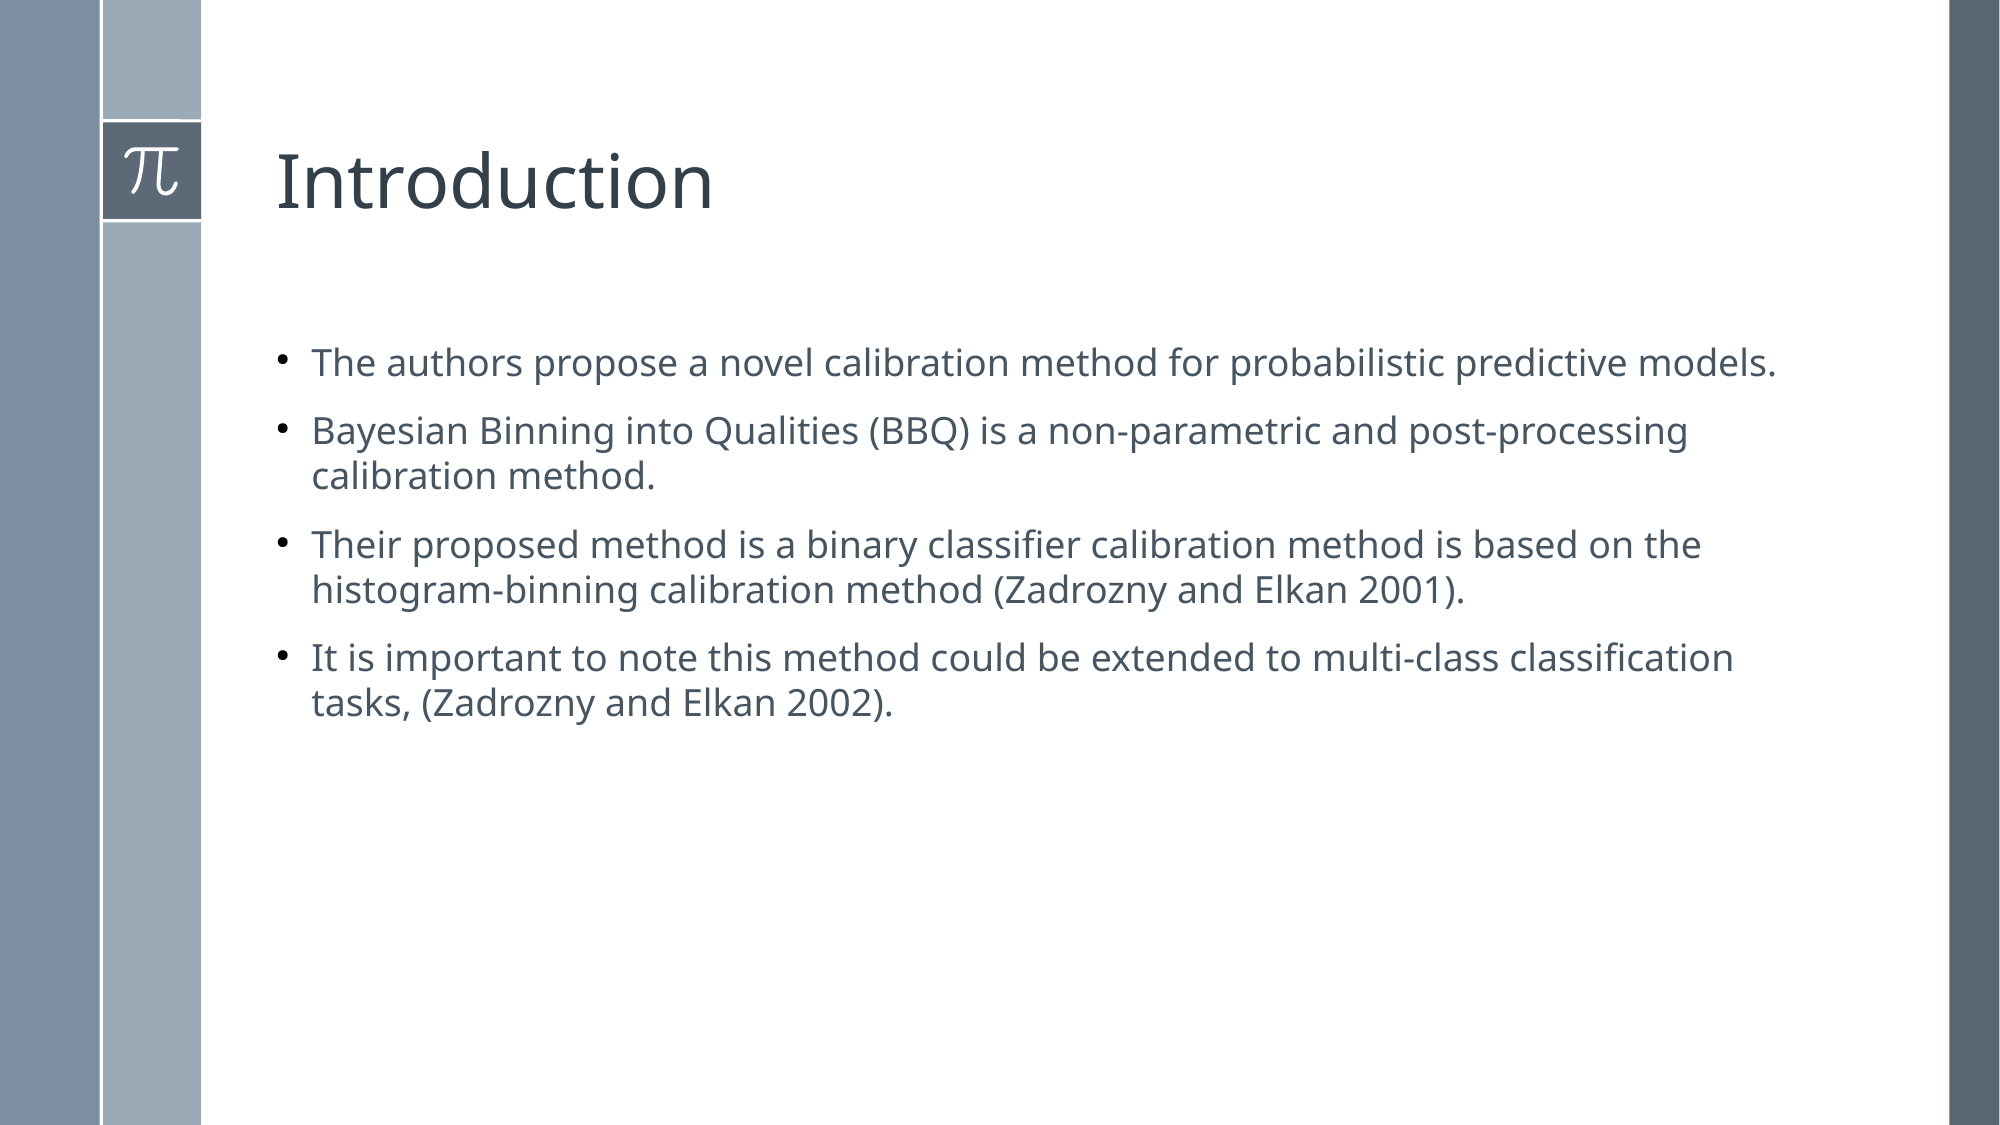

Introduction
The authors propose a novel calibration method for probabilistic predictive models.
Bayesian Binning into Qualities (BBQ) is a non-parametric and post-processing calibration method.
Their proposed method is a binary classifier calibration method is based on the histogram-binning calibration method (Zadrozny and Elkan 2001).
It is important to note this method could be extended to multi-class classification tasks, (Zadrozny and Elkan 2002).